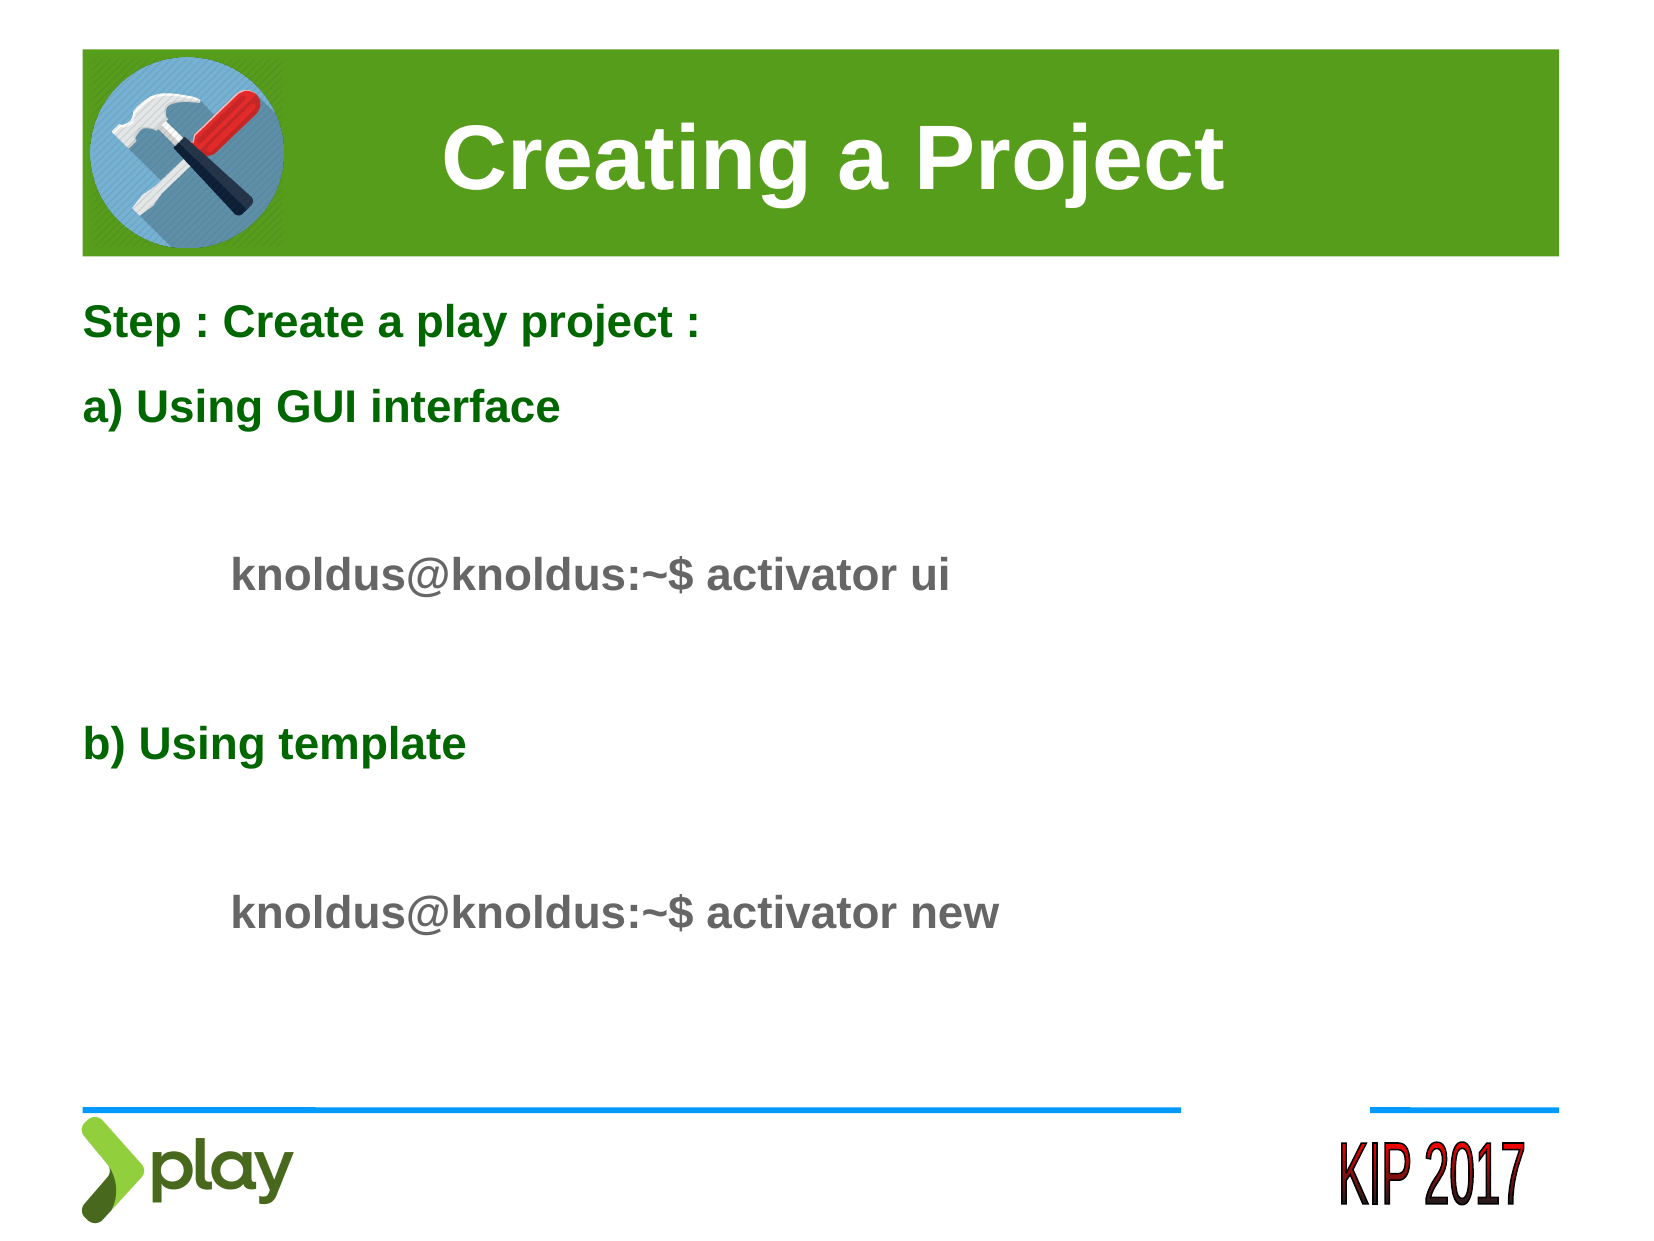

# Creating a Project
Step : Create a play project :
a) Using GUI interface
 		knoldus@knoldus:~$ activator ui
b) Using template
		knoldus@knoldus:~$ activator new